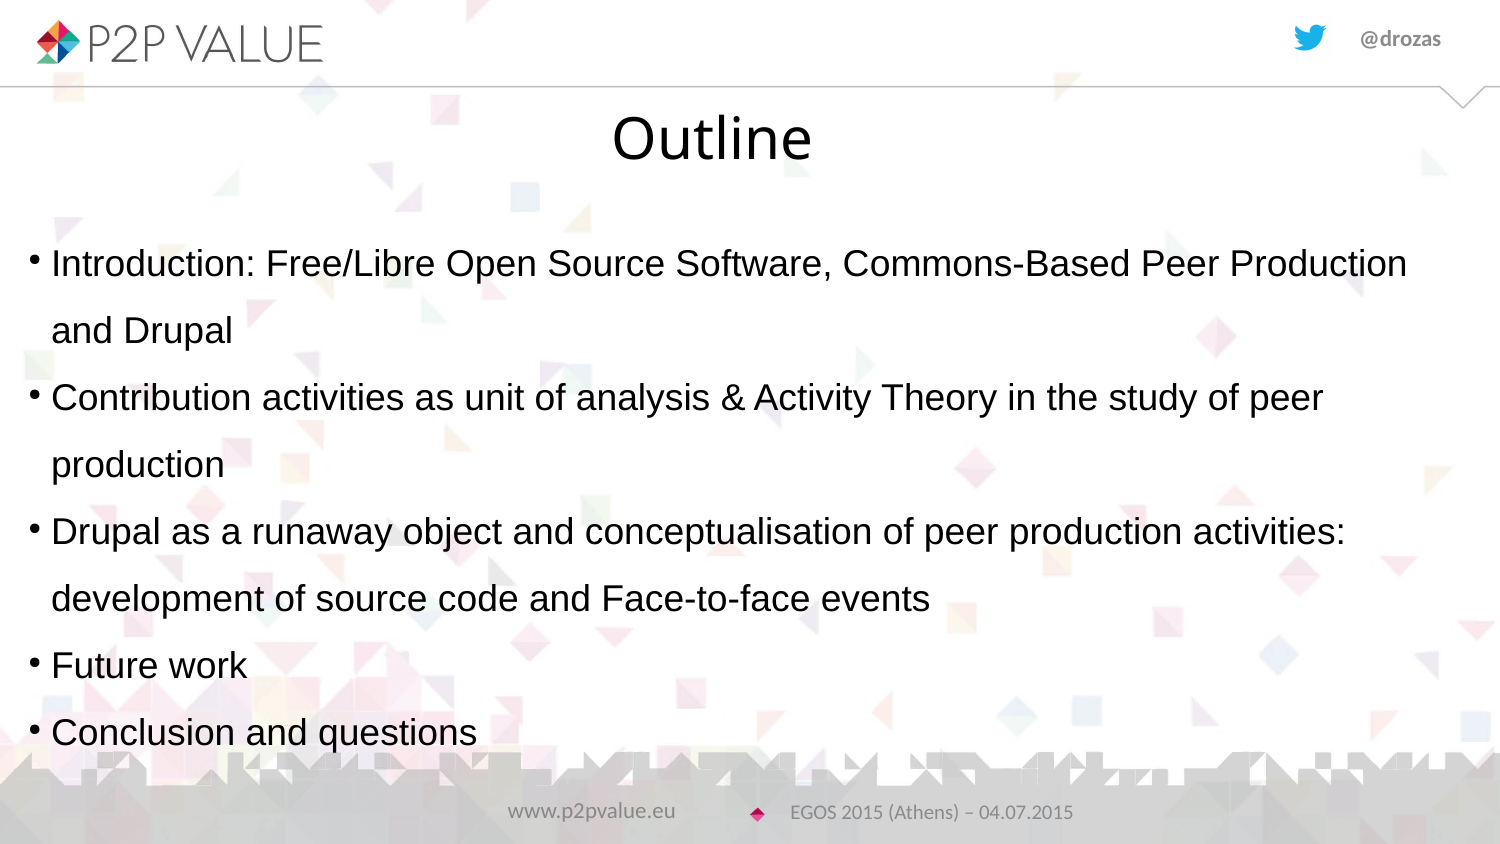

@drozas
# Outline
Introduction: Free/Libre Open Source Software, Commons-Based Peer Production and Drupal
Contribution activities as unit of analysis & Activity Theory in the study of peer production
Drupal as a runaway object and conceptualisation of peer production activities: development of source code and Face-to-face events
Future work
Conclusion and questions
3
EGOS 2015 (Athens) – 04.07.2015
www.p2pvalue.eu